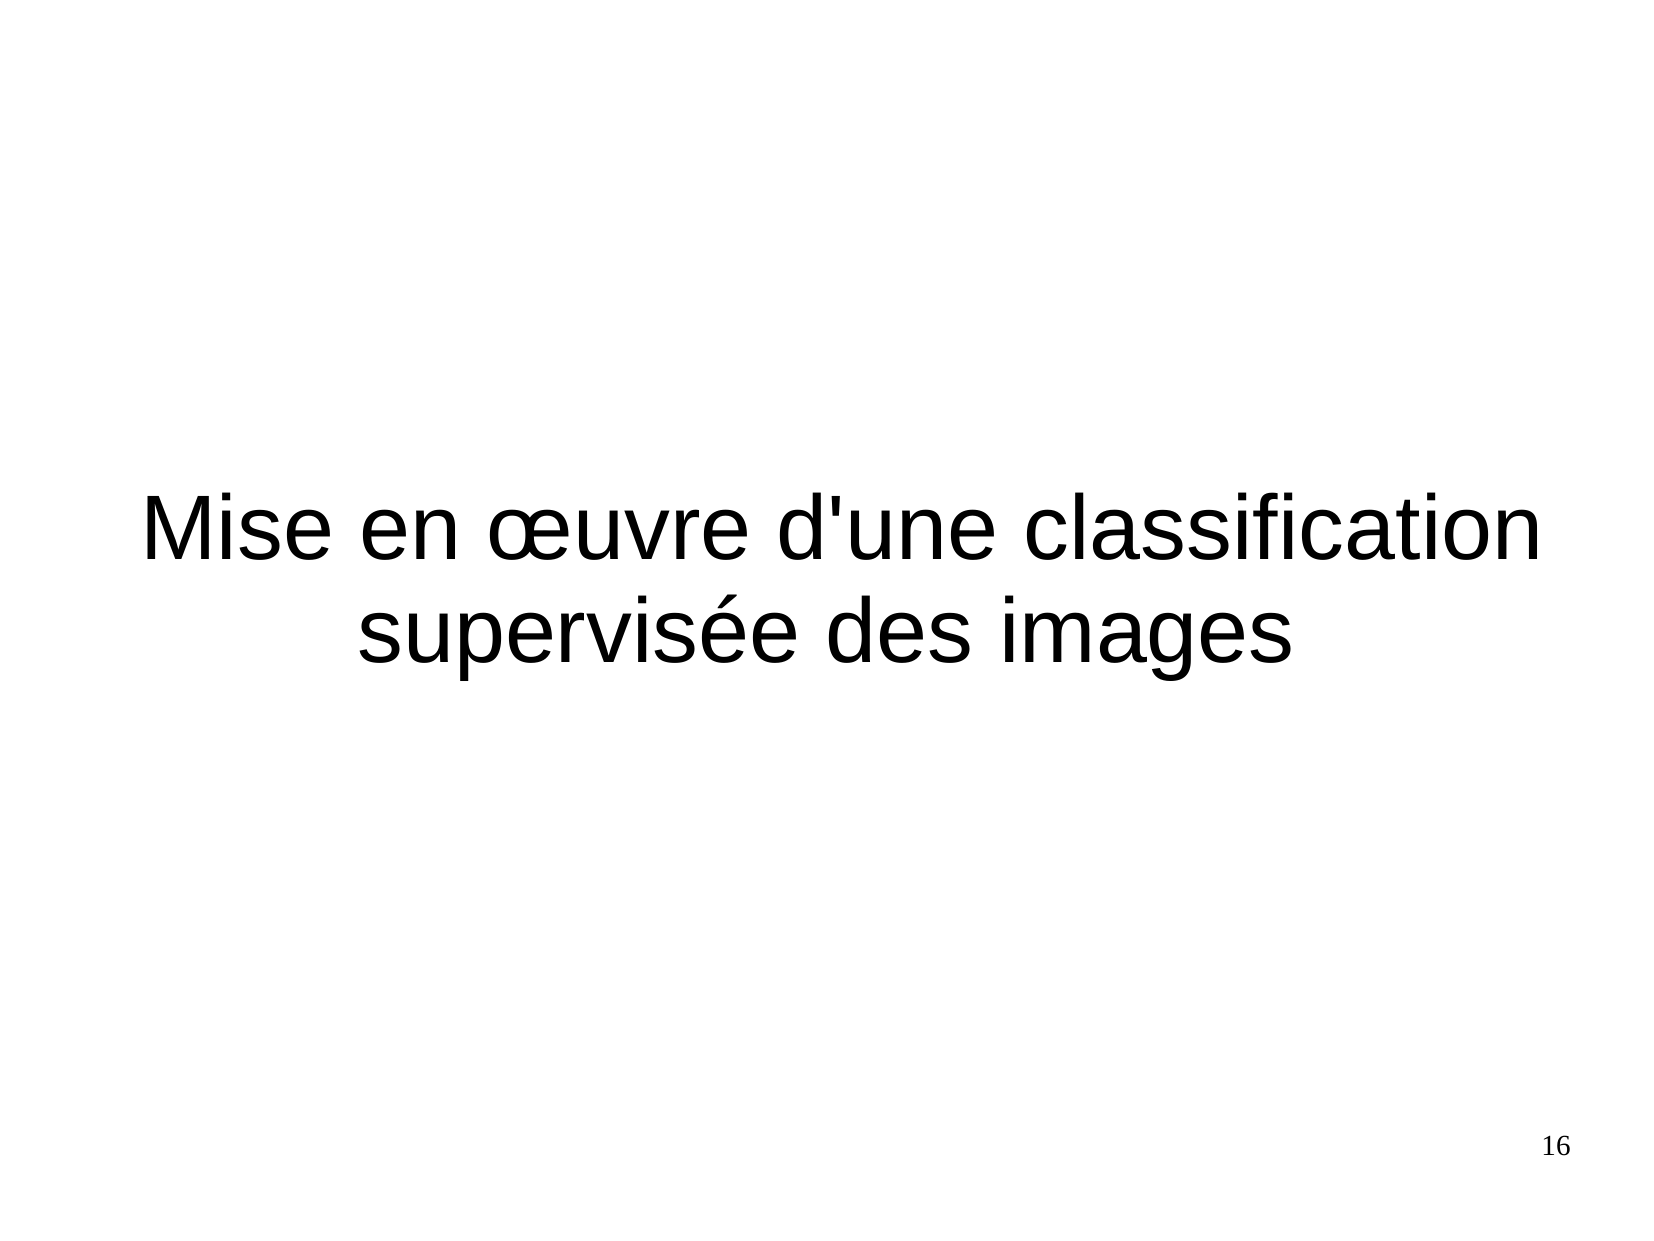

# Mise en œuvre d'une classification supervisée des images
16